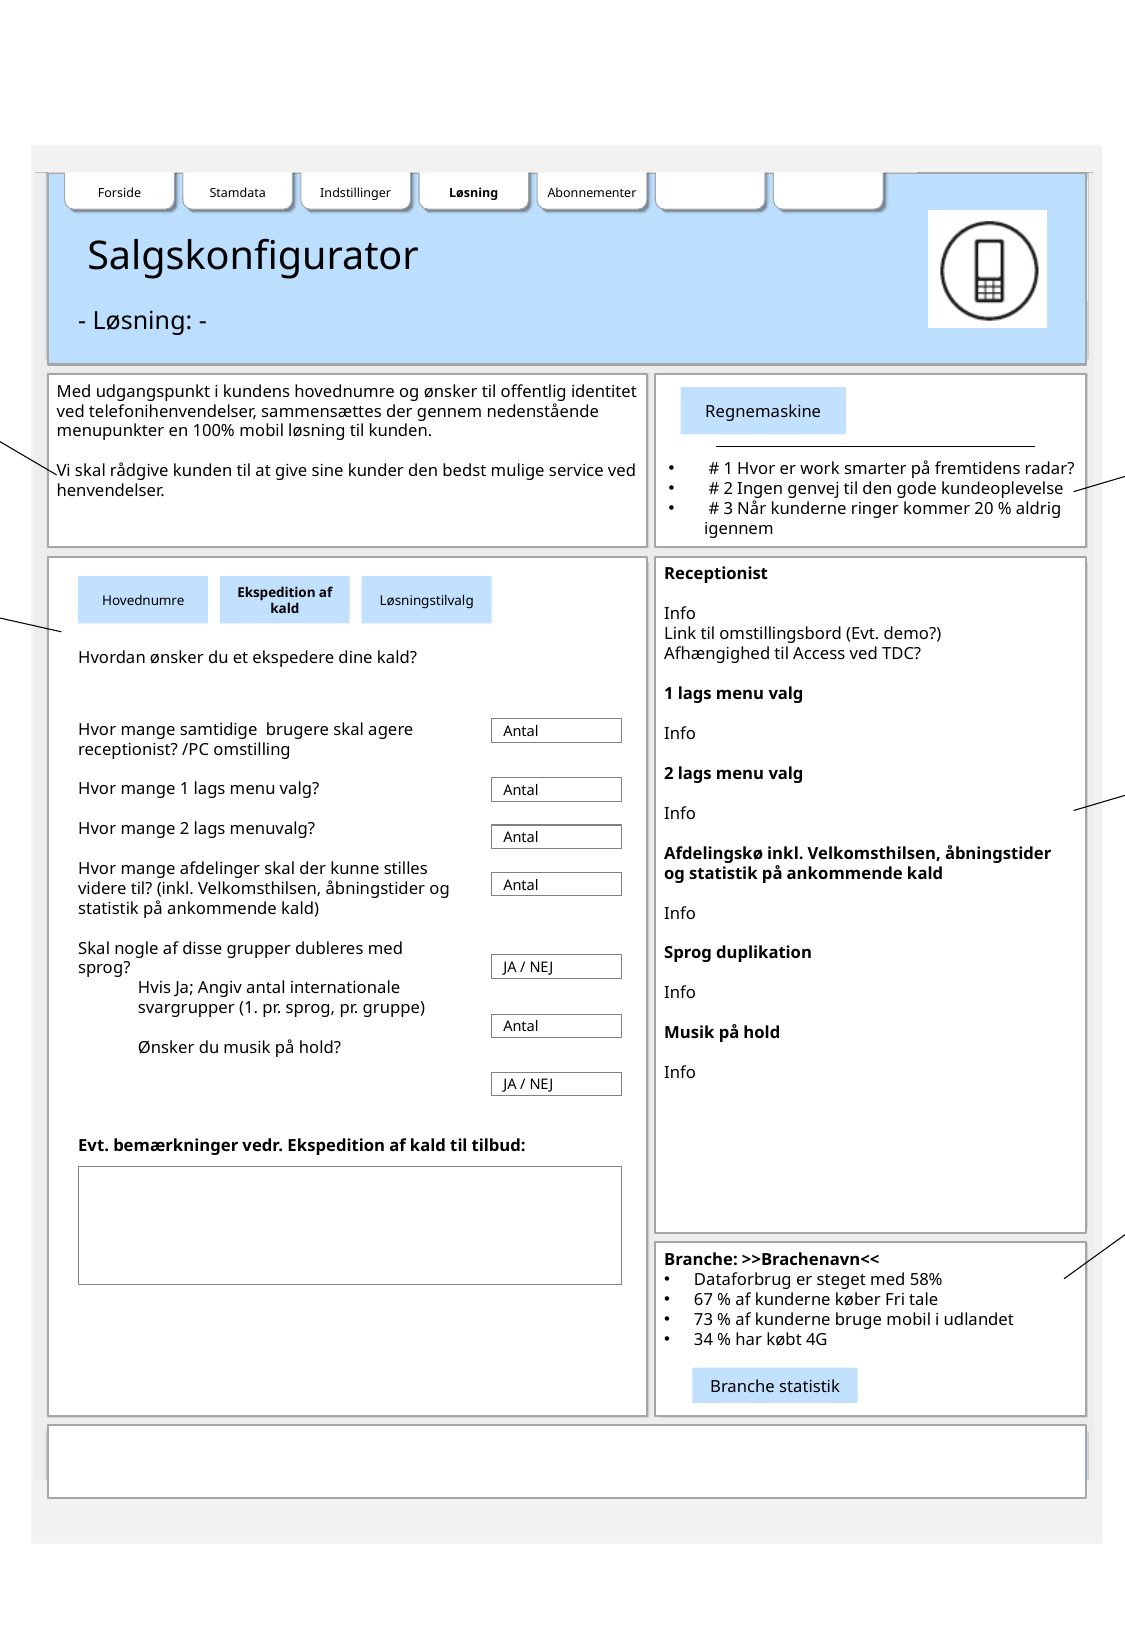

Forside
Stamdata
Indstillinger
Løsning
Abonnementer
Salgskonfigurator
- Løsning: -
Med udgangspunkt i kundens hovednumre og ønsker til offentlig identitet ved telefonihenvendelser, sammensættes der gennem nedenstående menupunkter en 100% mobil løsning til kunden.
Vi skal rådgive kunden til at give sine kunder den bedst mulige service ved henvendelser.
Regnemaskine
Introduktion til øverste menupunkt
Top 3 artikler fra TDC Perspektiv
 # 1 Hvor er work smarter på fremtidens radar?
 # 2 Ingen genvej til den gode kundeoplevelse
 # 3 Når kunderne ringer kommer 20 % aldrig igennem
Receptionist
Info
Link til omstillingsbord (Evt. demo?)
Afhængighed til Access ved TDC?
1 lags menu valg
Info
2 lags menu valg
Info
Afdelingskø inkl. Velkomsthilsen, åbningstider og statistik på ankommende kald
Info
Sprog duplikation
Info
Musik på hold
Info
Hovednumre
Ekspedition af kald
Løsningstilvalg
Angivelse af receptionist og IVR samt kø grupper til afdelinger
Husk kalenderintegtation
Status på brugere og søgegrupper?
Hvordan ønsker du et ekspedere dine kald?
Hvor mange samtidige brugere skal agere receptionist? /PC omstilling
Antal
Guide til under menupunkter
Hvor mange 1 lags menu valg?
Hvor mange 2 lags menuvalg?
Hvor mange afdelinger skal der kunne stilles videre til? (inkl. Velkomsthilsen, åbningstider og statistik på ankommende kald)
Skal nogle af disse grupper dubleres med sprog?
Hvis Ja; Angiv antal internationale svargrupper (1. pr. sprog, pr. gruppe)
Ønsker du musik på hold?
Antal
Antal
Antal
JA / NEJ
Antal
JA / NEJ
Relevant Branche viden /top 5 + mulighed for udvidet information!
Mulighed for at skjule hvis ej interessant
Evt. bemærkninger vedr. Ekspedition af kald til tilbud:
Branche: >>Brachenavn<<
Dataforbrug er steget med 58%
67 % af kunderne køber Fri tale
73 % af kunderne bruge mobil i udlandet
34 % har købt 4G
Branche statistik
Tilføj titel i sidehoved / sidefod